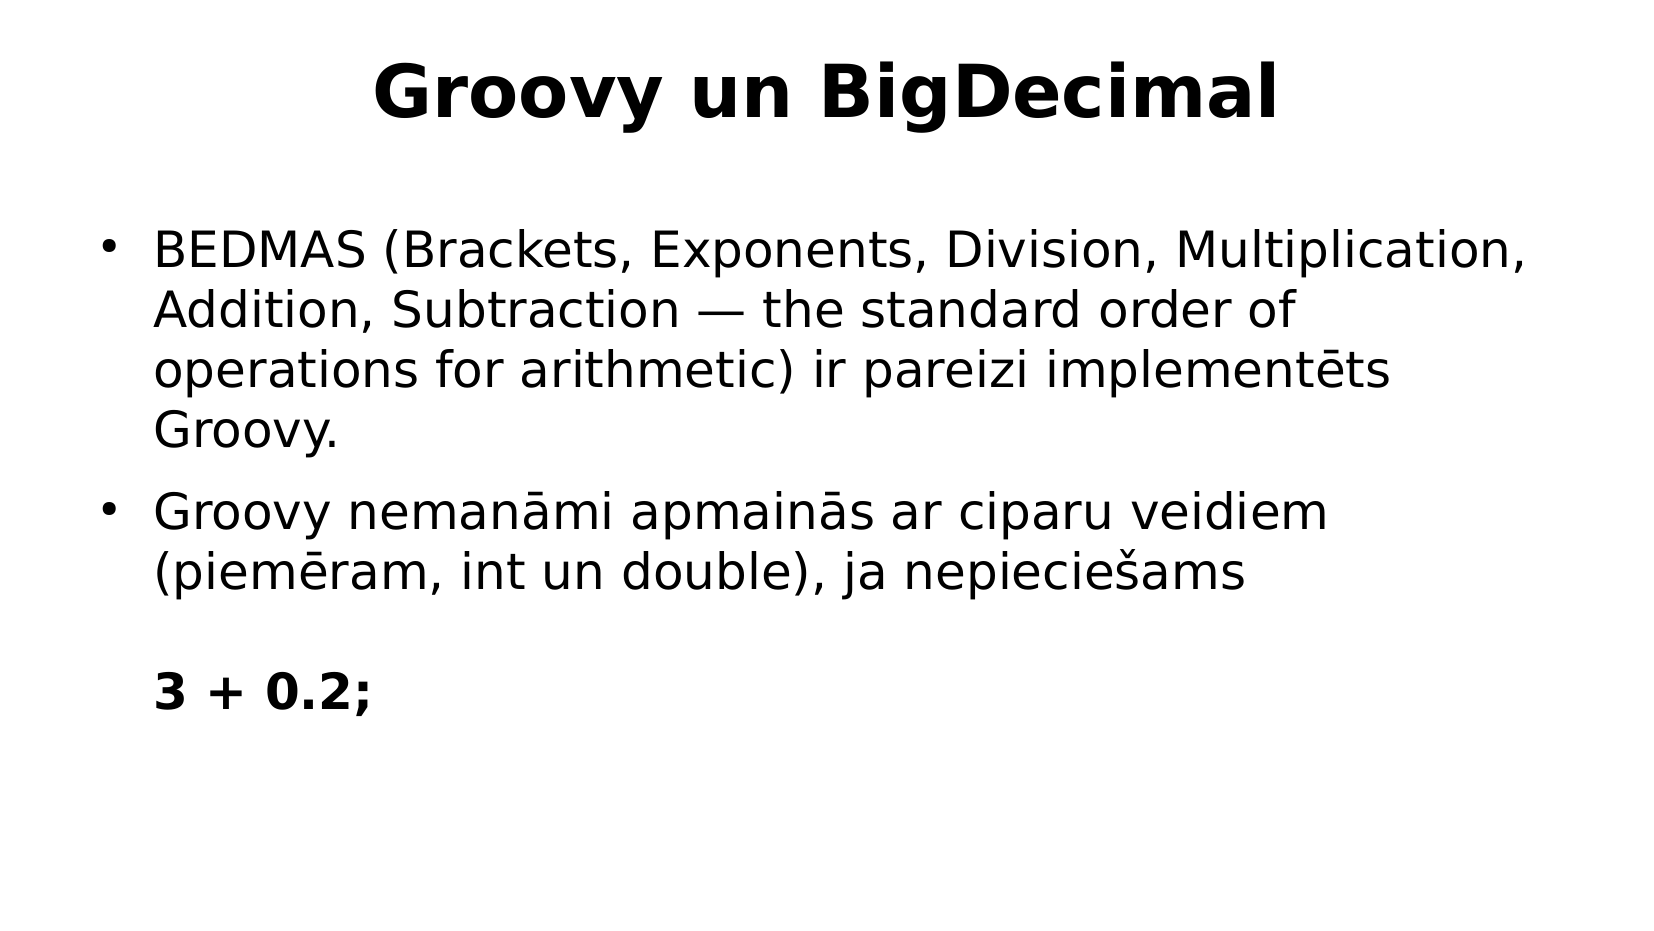

# Groovy un BigDecimal
BEDMAS (Brackets, Exponents, Division, Multiplication, Addition, Subtraction — the standard order of operations for arithmetic) ir pareizi implementēts Groovy.
Groovy nemanāmi apmainās ar ciparu veidiem (piemēram, int un double), ja nepieciešams
3 + 0.2;